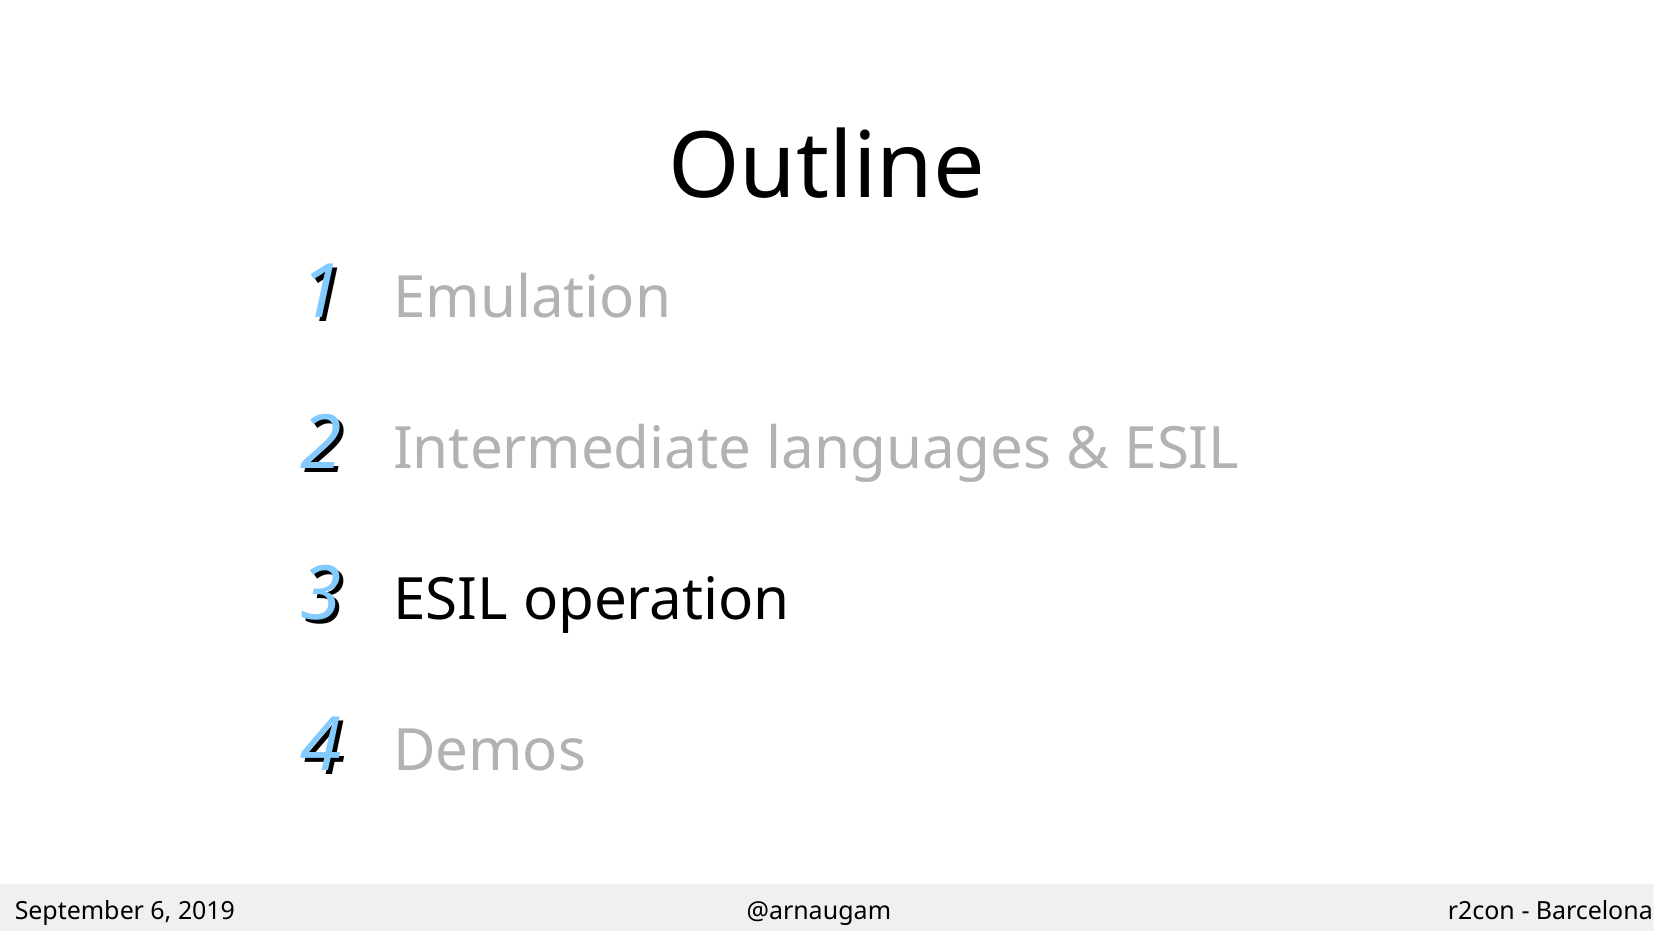

# Outline
1 Emulation
2 Intermediate languages & ESIL
3 ESIL operation
4 Demos